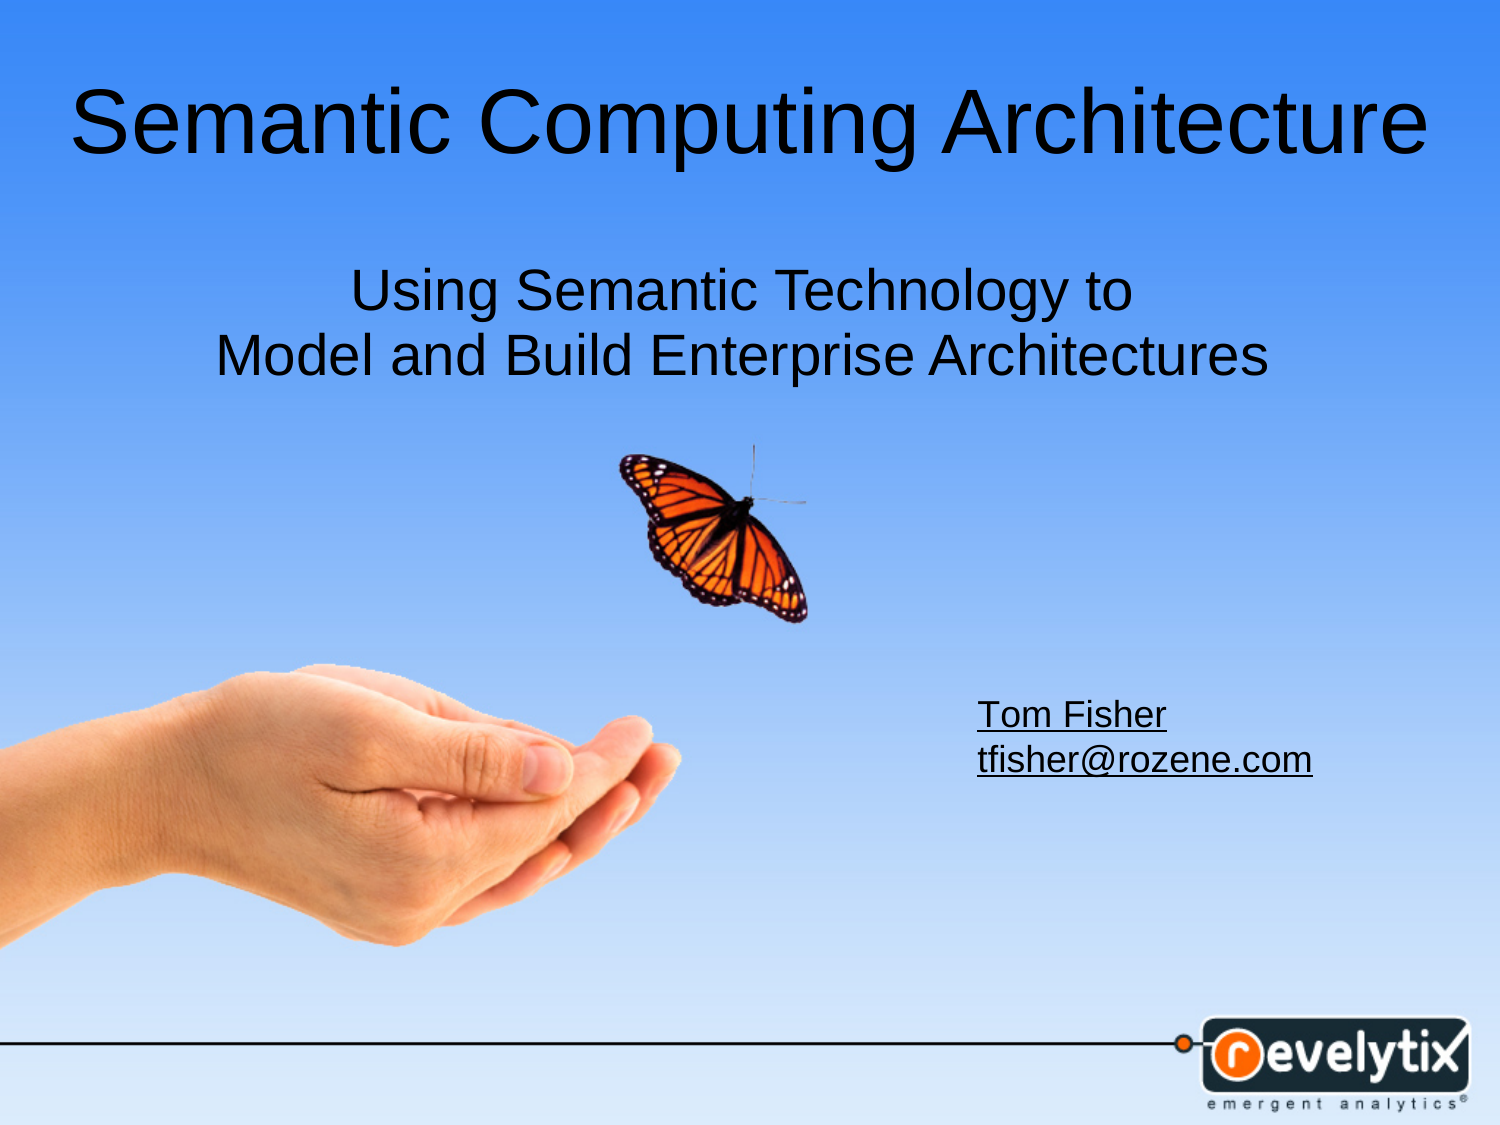

# Semantic Computing Architecture Using Semantic Technology to Model and Build Enterprise Architectures
Tom Fisher
tfisher@rozene.com